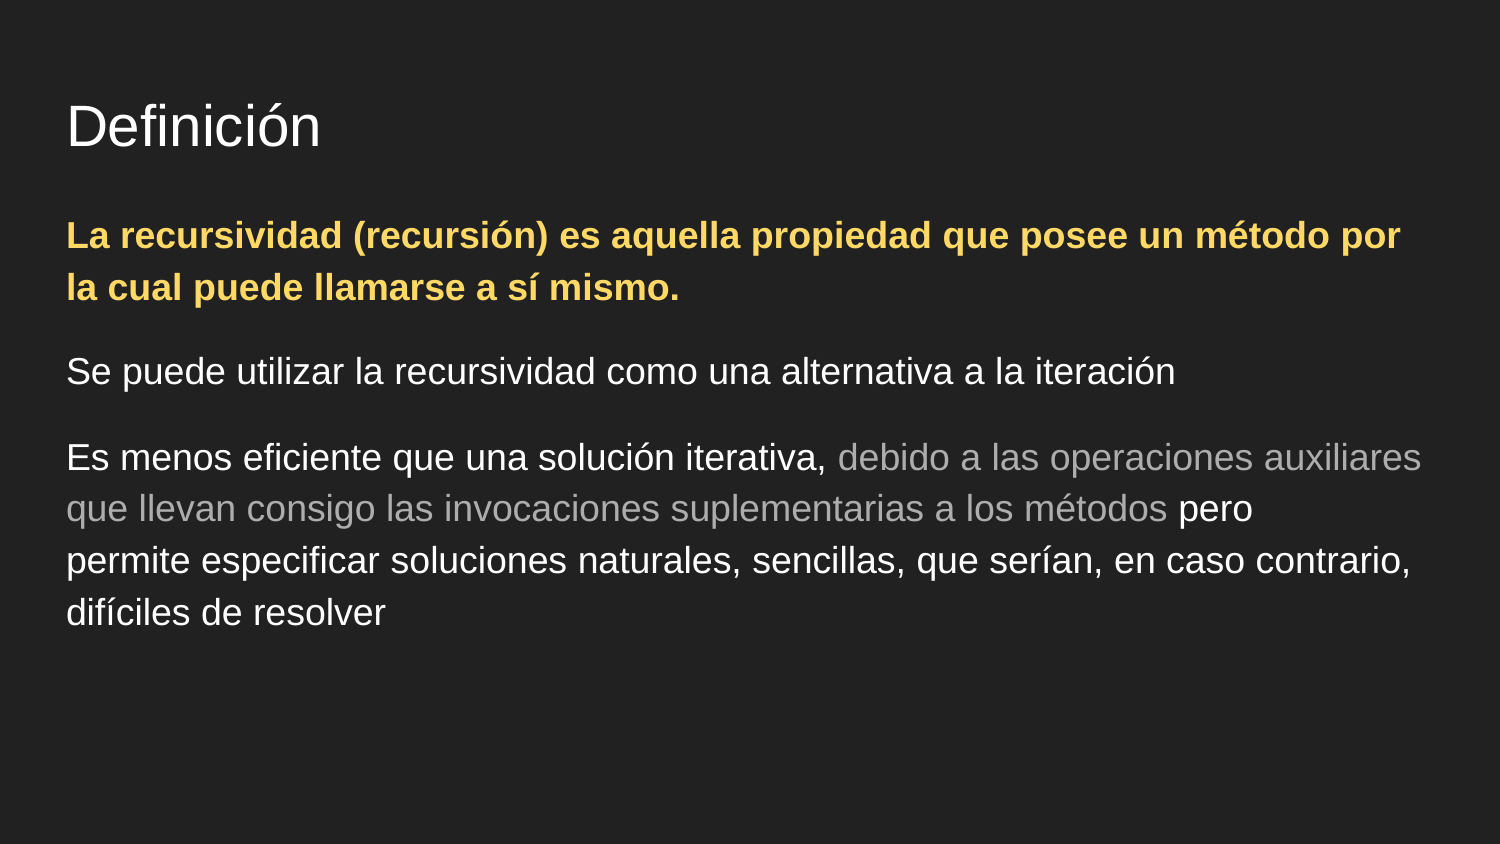

# Definición
La recursividad (recursión) es aquella propiedad que posee un método por la cual puede llamarse a sí mismo.
Se puede utilizar la recursividad como una alternativa a la iteración
Es menos eficiente que una solución iterativa, debido a las operaciones auxiliares que llevan consigo las invocaciones suplementarias a los métodos pero
permite especificar soluciones naturales, sencillas, que serían, en caso contrario, difíciles de resolver